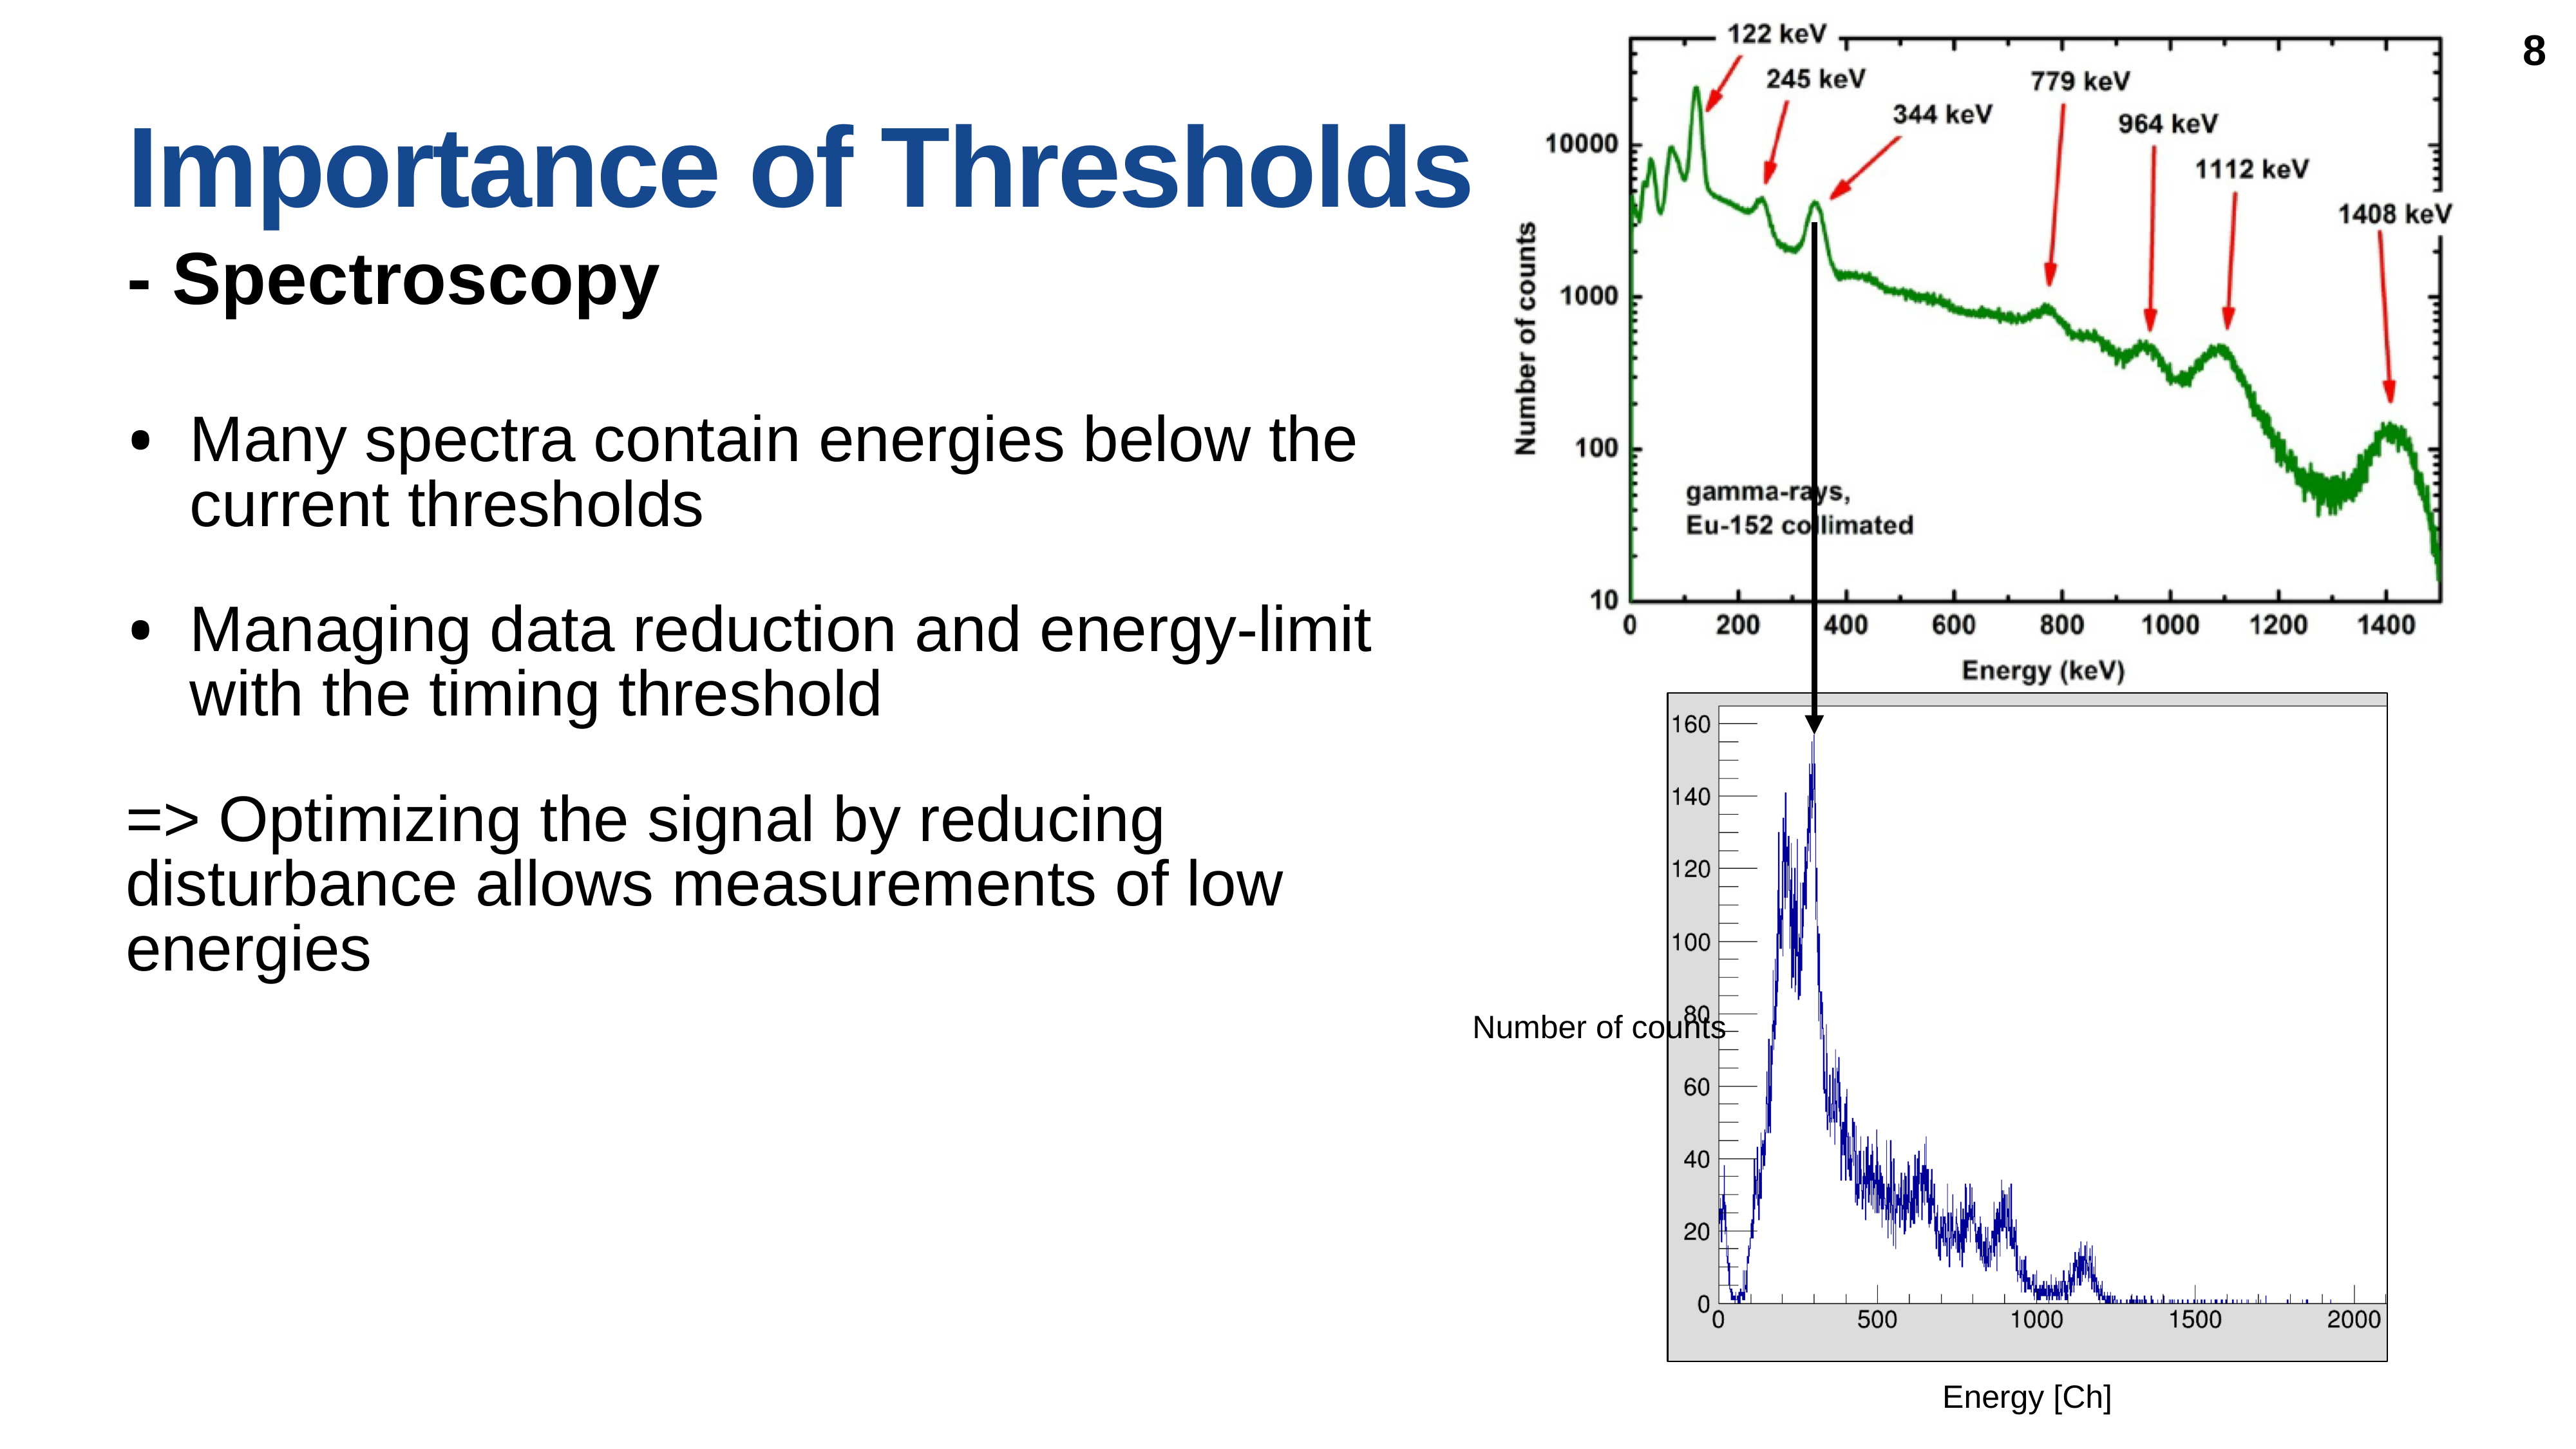

8
# Importance of Thresholds
- Spectroscopy
Many spectra contain energies below the current thresholds
Managing data reduction and energy-limit with the timing threshold
=> Optimizing the signal by reducing disturbance allows measurements of low energies
Number of counts
Energy [Ch]